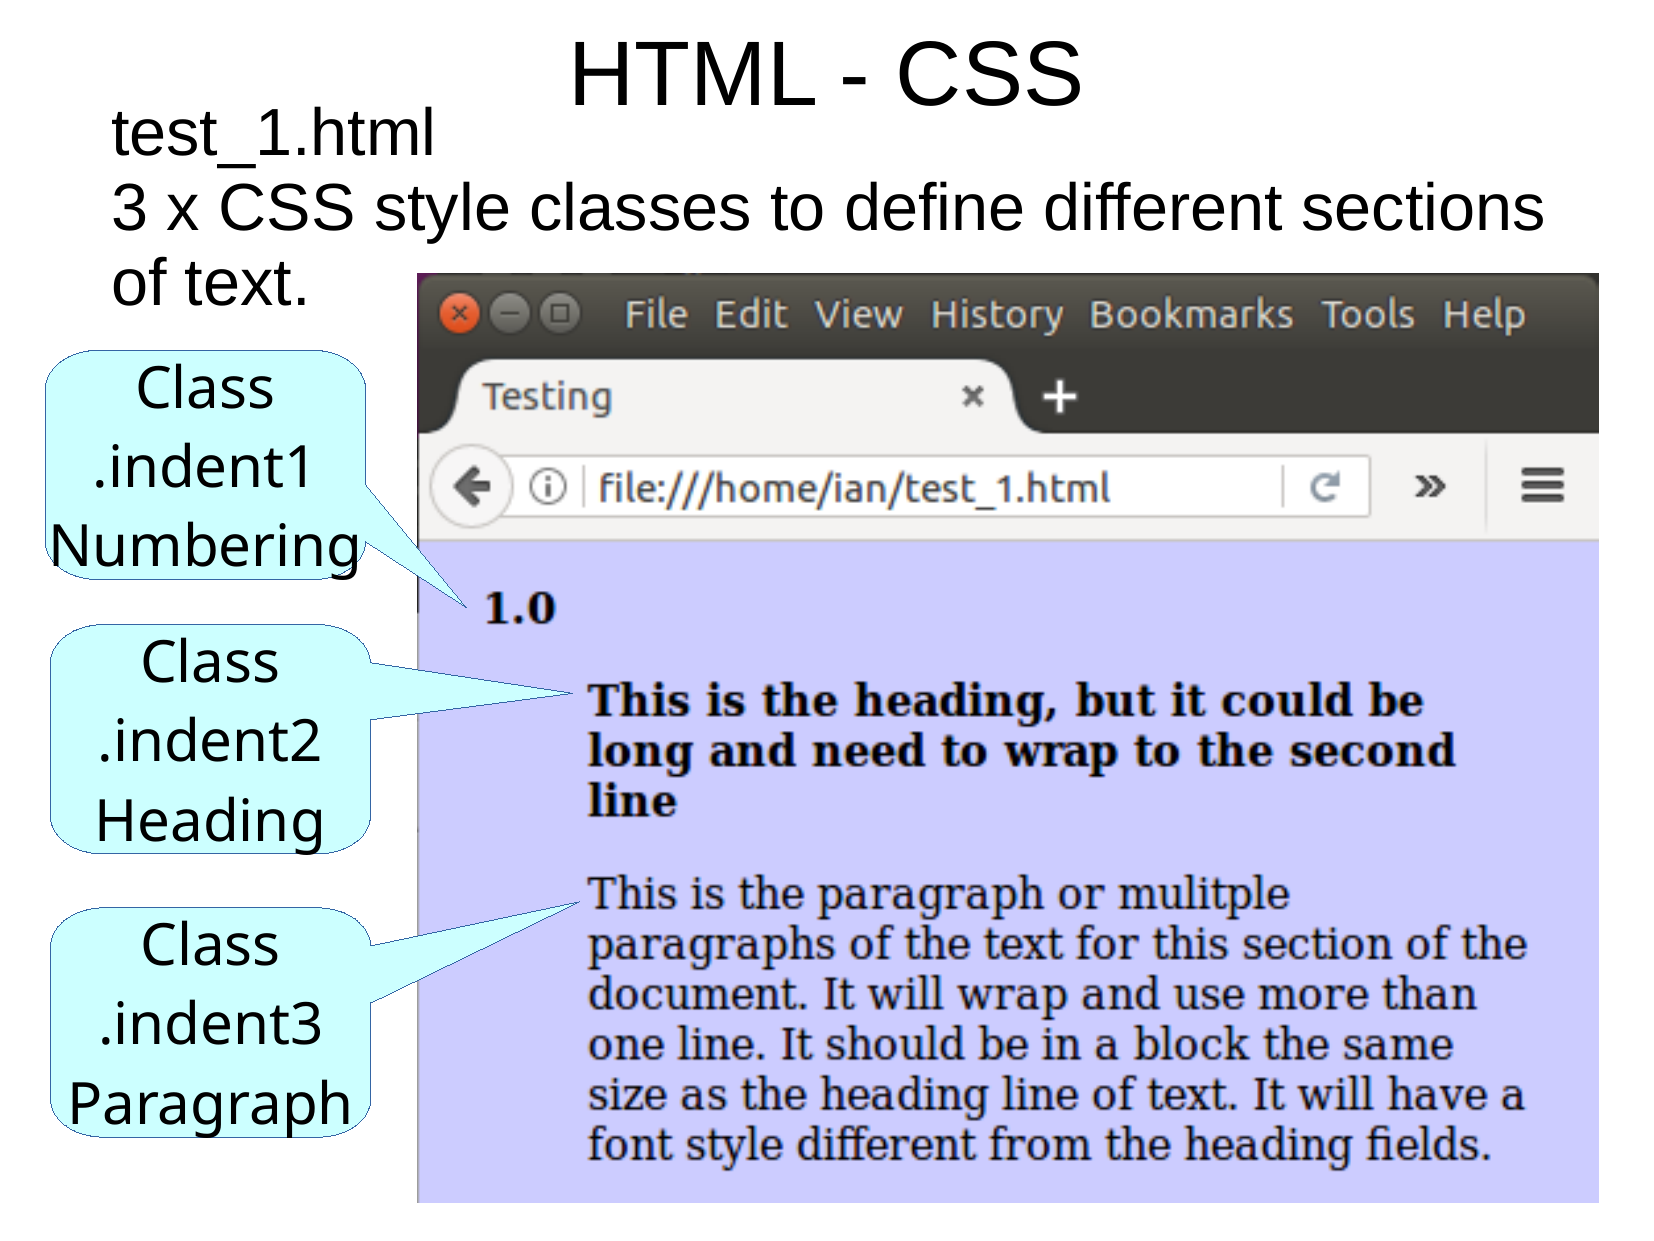

# HTML - CSS
test_1.html
3 x CSS style classes to define different sections of text.
Class
.indent1
Numbering
Class
.indent2
Heading
Class
.indent3
Paragraph